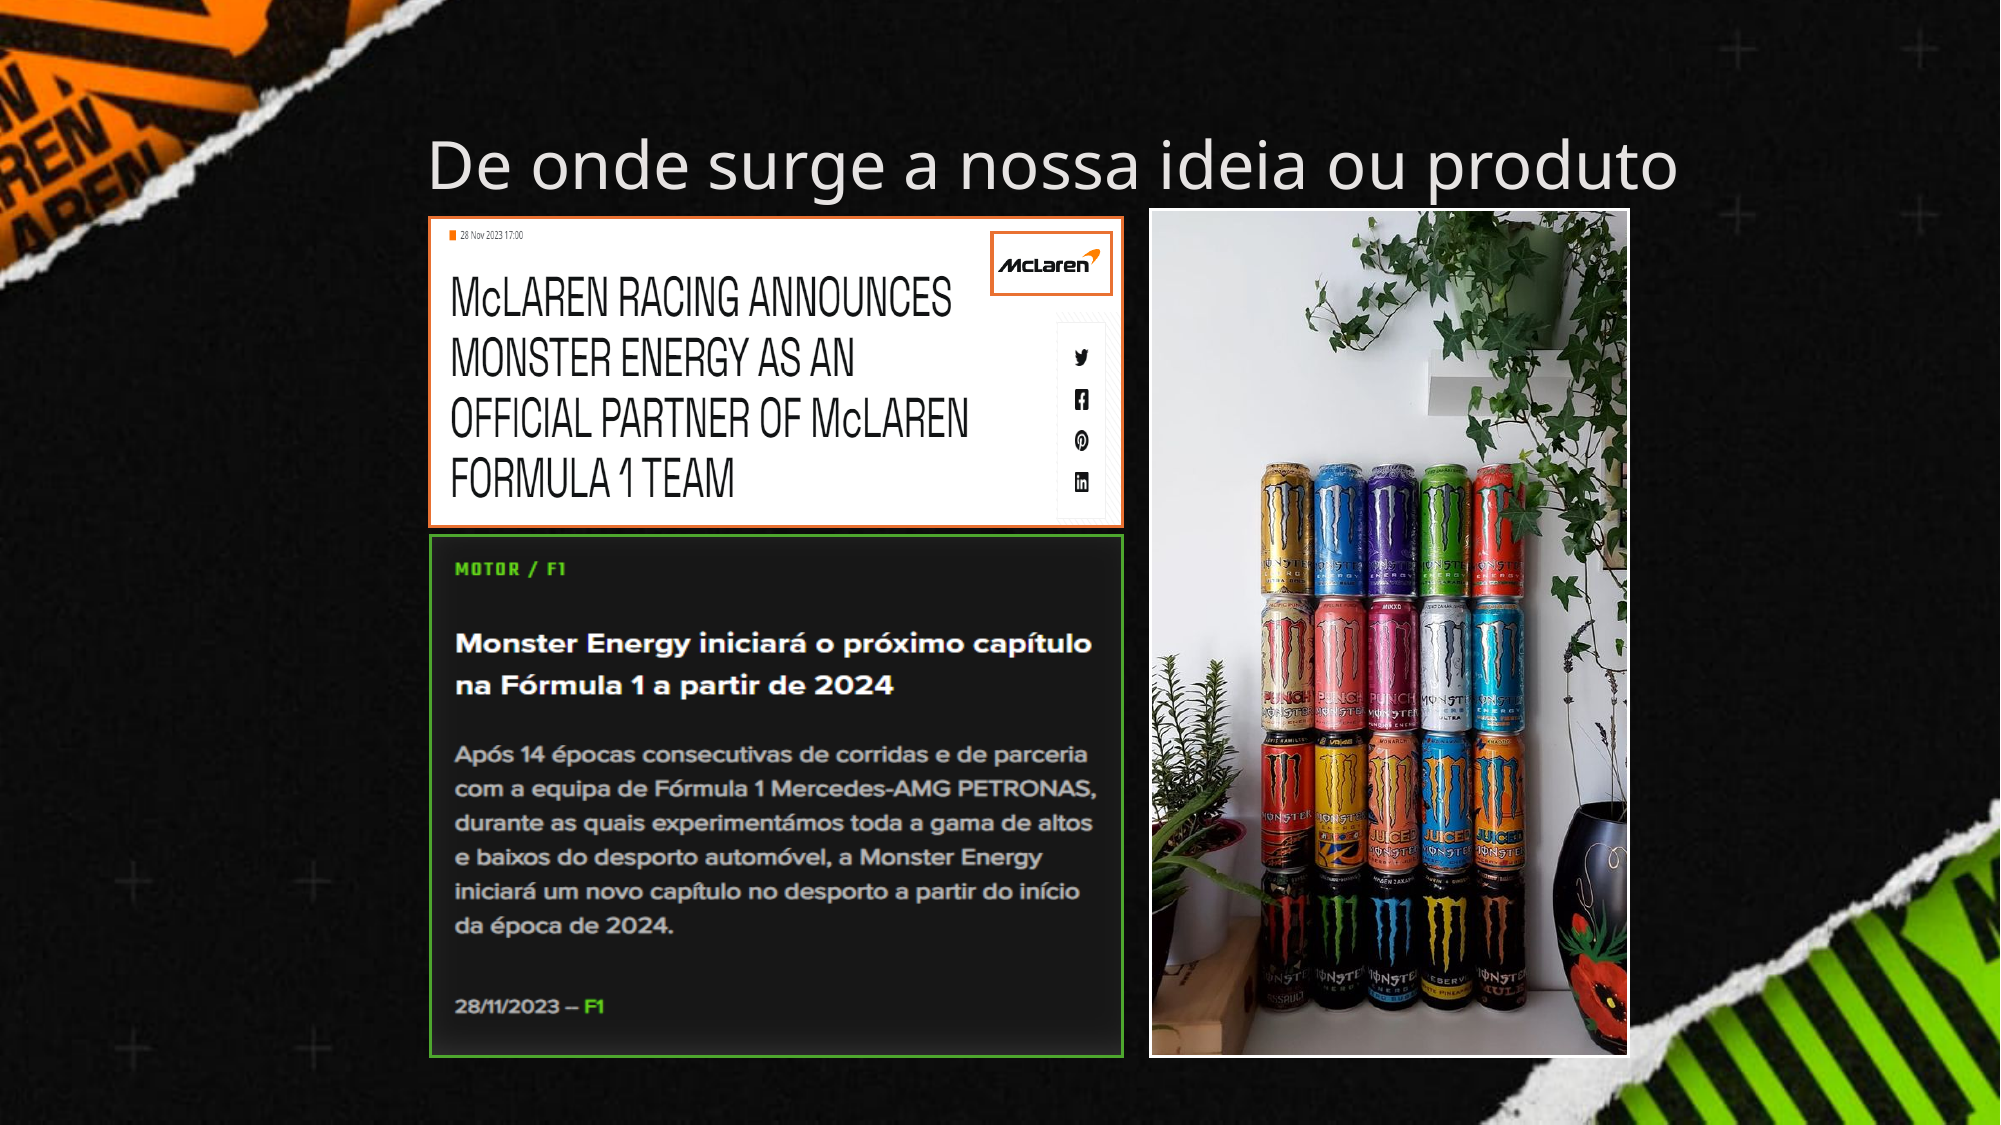

De onde surge a nossa ideia ou produto
#